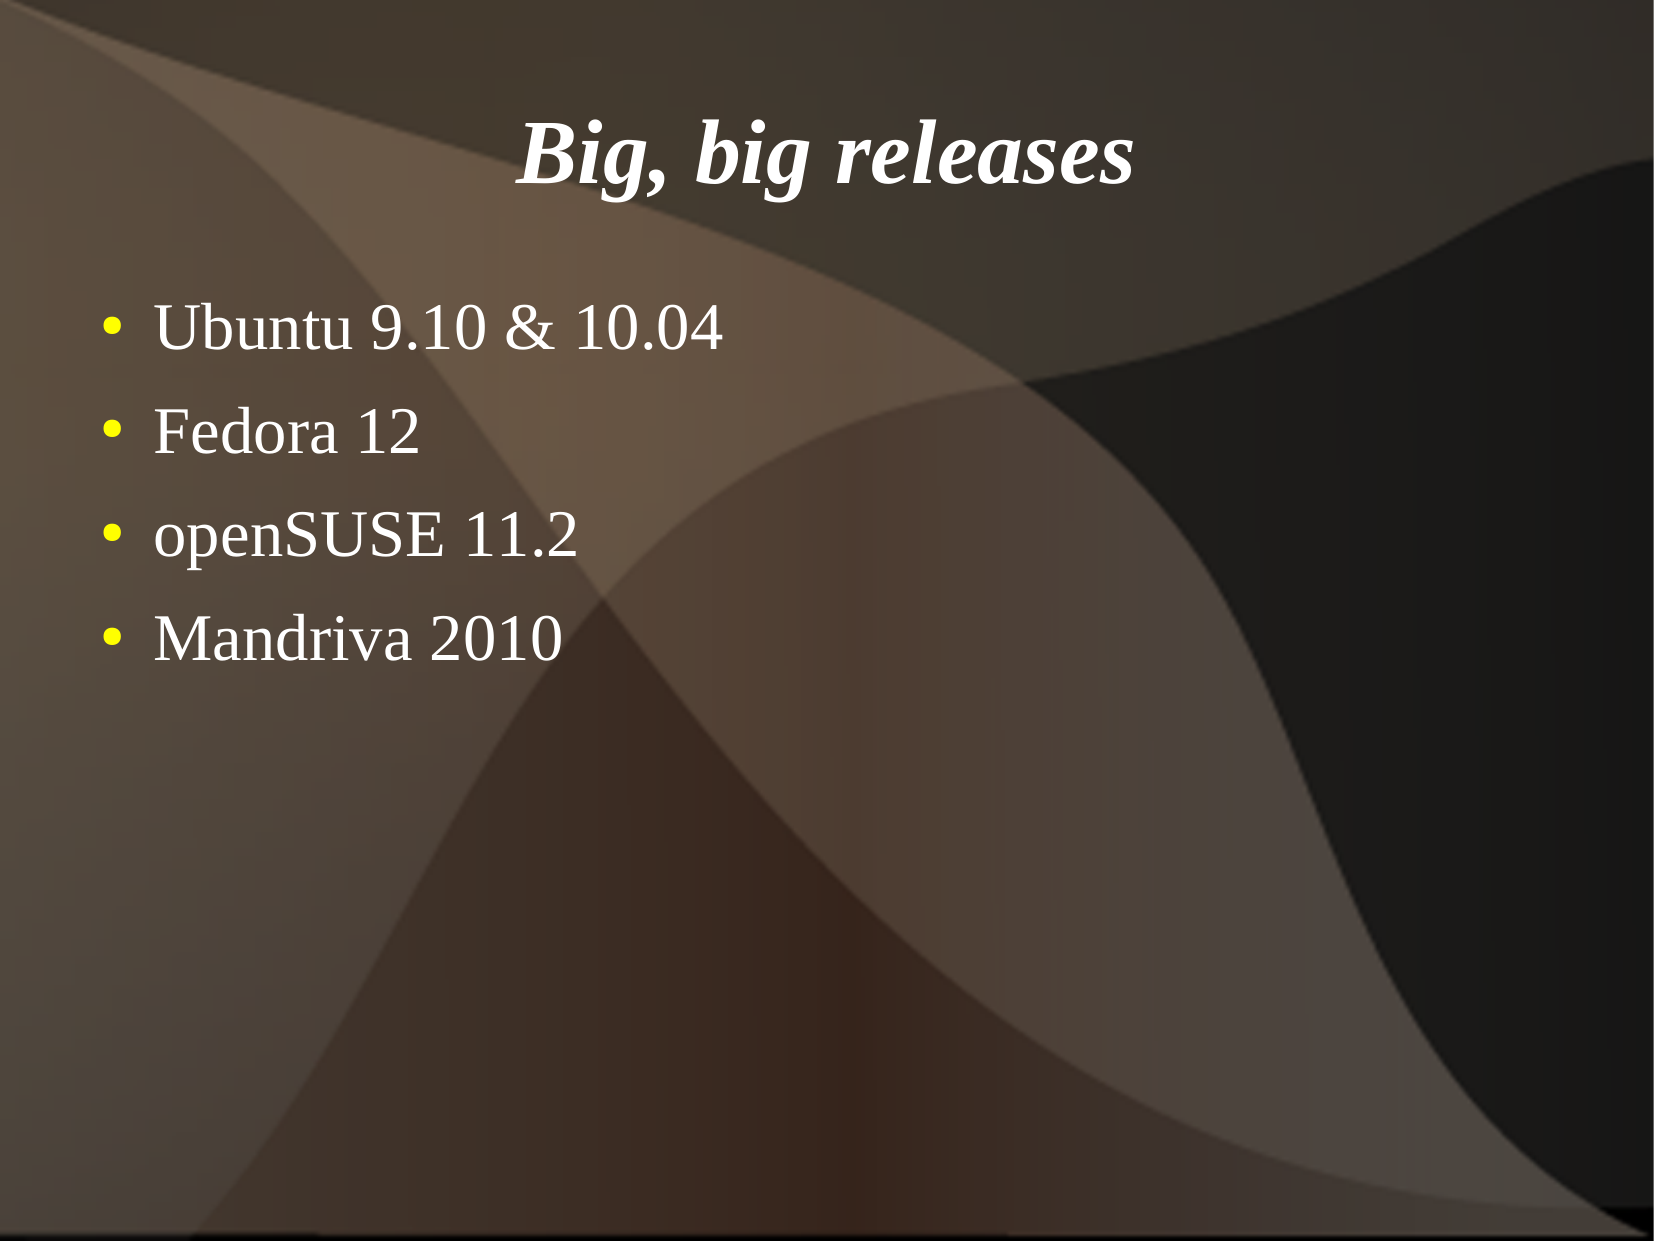

# Big, big releases
Ubuntu 9.10 & 10.04
Fedora 12
openSUSE 11.2
Mandriva 2010